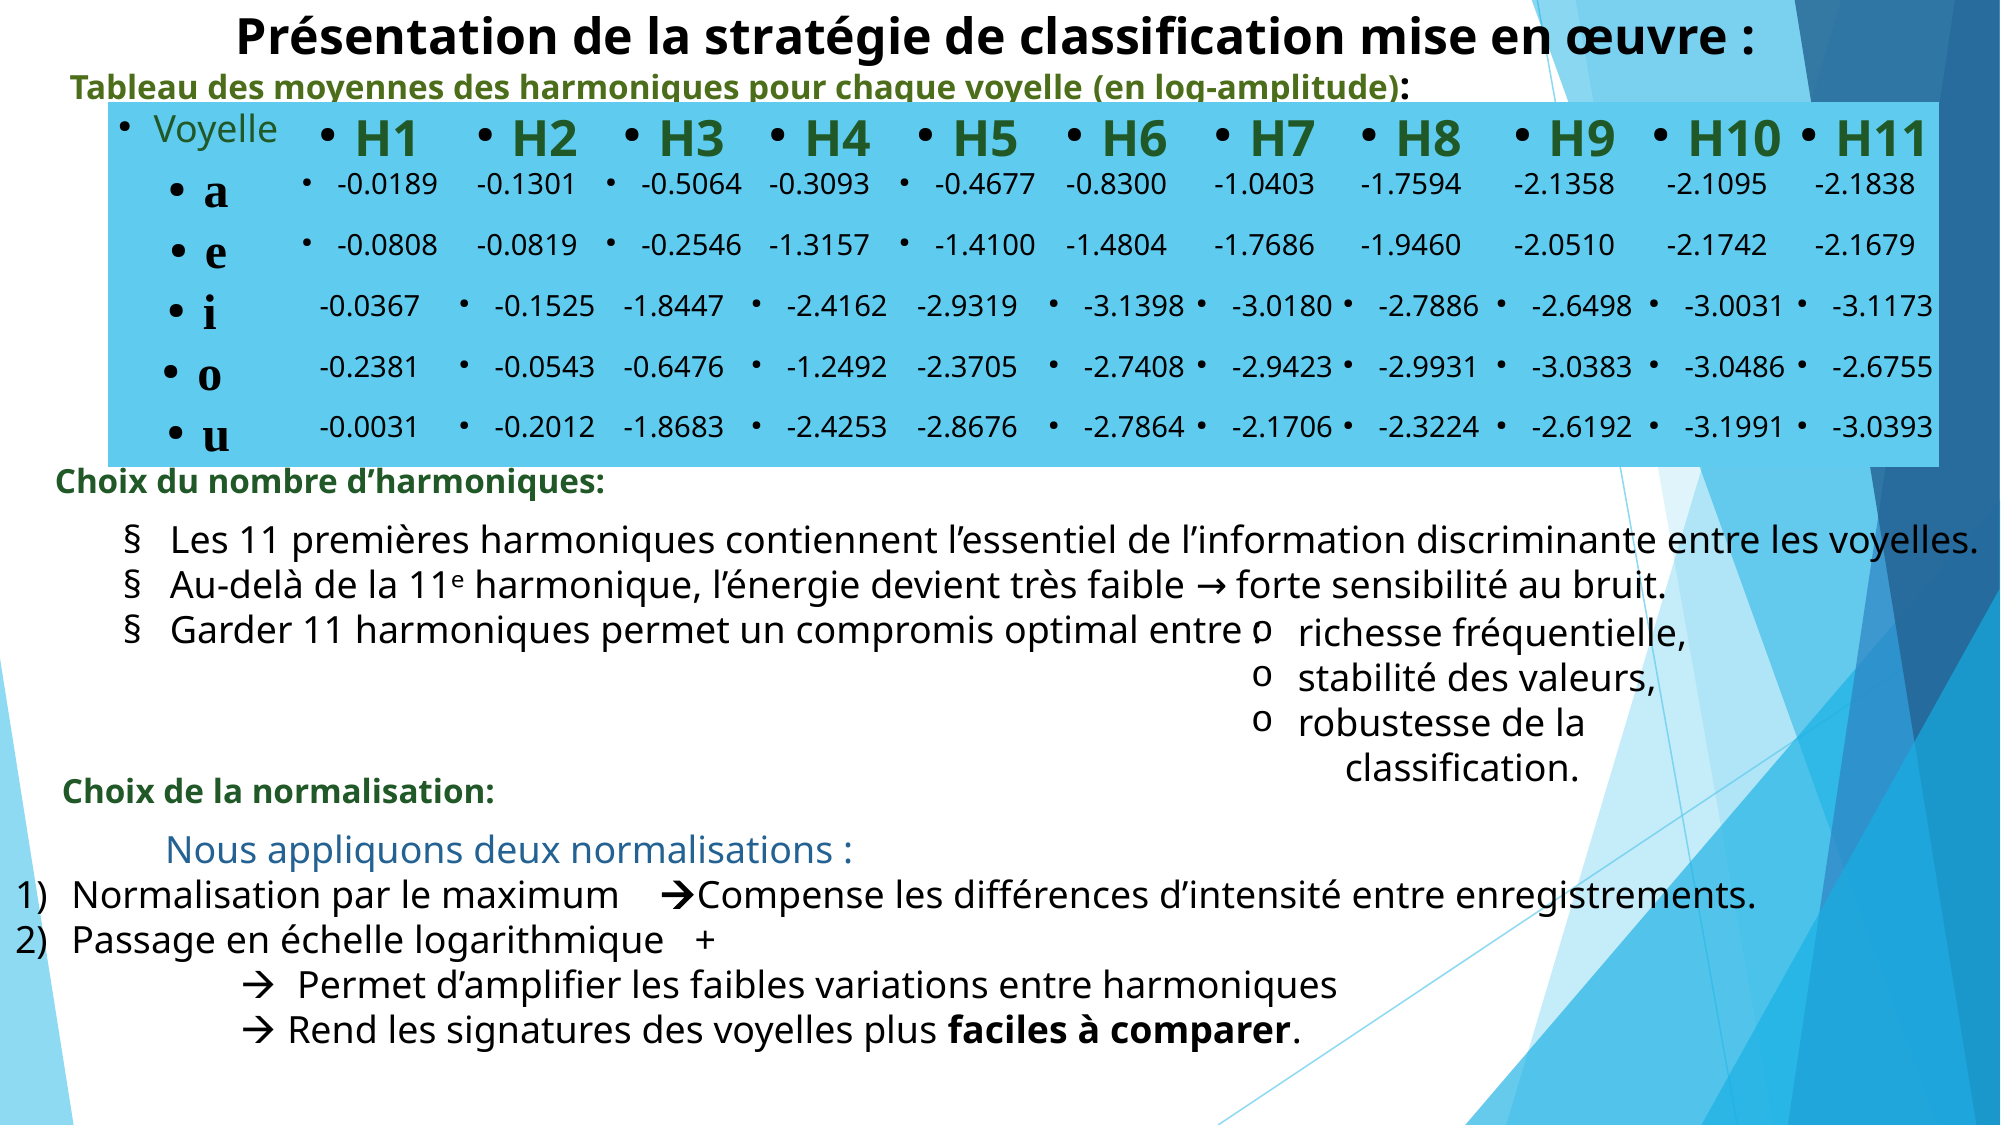

Présentation de la stratégie de classification mise en œuvre :
Tableau des moyennes des harmoniques pour chaque voyelle (en log-amplitude):
| Voyelle | H1 | H2 | H3 | H4 | H5 | H6 | H7 | H8 | H9 | H10 | H11 |
| --- | --- | --- | --- | --- | --- | --- | --- | --- | --- | --- | --- |
| a | -0.0189 | -0.1301 | -0.5064 | -0.3093 | -0.4677 | -0.8300 | -1.0403 | -1.7594 | -2.1358 | -2.1095 | -2.1838 |
| e | -0.0808 | -0.0819 | -0.2546 | -1.3157 | -1.4100 | -1.4804 | -1.7686 | -1.9460 | -2.0510 | -2.1742 | -2.1679 |
| i | -0.0367 | -0.1525 | -1.8447 | -2.4162 | -2.9319 | -3.1398 | -3.0180 | -2.7886 | -2.6498 | -3.0031 | -3.1173 |
| o | -0.2381 | -0.0543 | -0.6476 | -1.2492 | -2.3705 | -2.7408 | -2.9423 | -2.9931 | -3.0383 | -3.0486 | -2.6755 |
| u | -0.0031 | -0.2012 | -1.8683 | -2.4253 | -2.8676 | -2.7864 | -2.1706 | -2.3224 | -2.6192 | -3.1991 | -3.0393 |
Choix du nombre d’harmoniques:
Les 11 premières harmoniques contiennent l’essentiel de l’information discriminante entre les voyelles.
Au-delà de la 11ᵉ harmonique, l’énergie devient très faible → forte sensibilité au bruit.
Garder 11 harmoniques permet un compromis optimal entre :
richesse fréquentielle,
stabilité des valeurs,
robustesse de la classification.
Choix de la normalisation:
		Nous appliquons deux normalisations :
Normalisation par le maximum ​ Compense les différences d’intensité entre enregistrements.
Passage en échelle logarithmique +
			 Permet d’amplifier les faibles variations entre harmoniques
			 Rend les signatures des voyelles plus faciles à comparer.